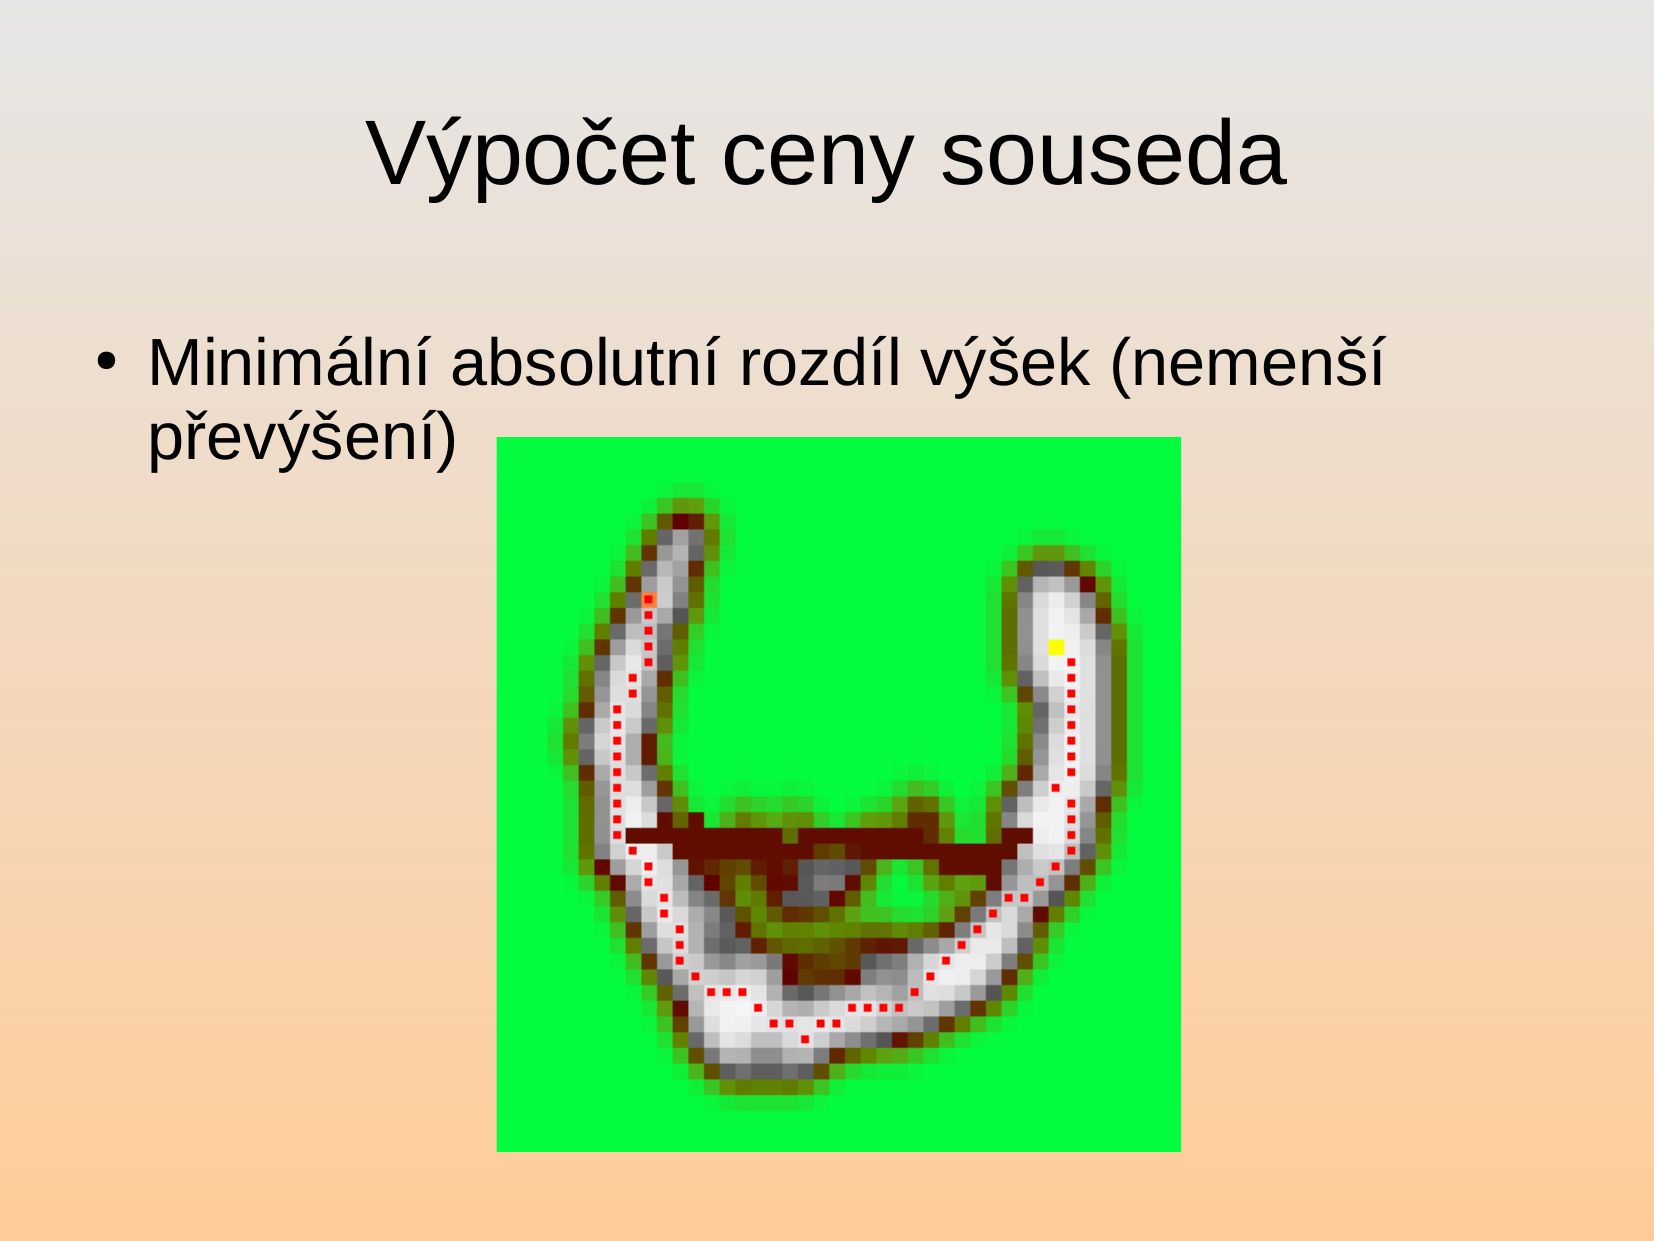

# Výpočet ceny souseda
Minimální absolutní rozdíl výšek (nemenší převýšení)